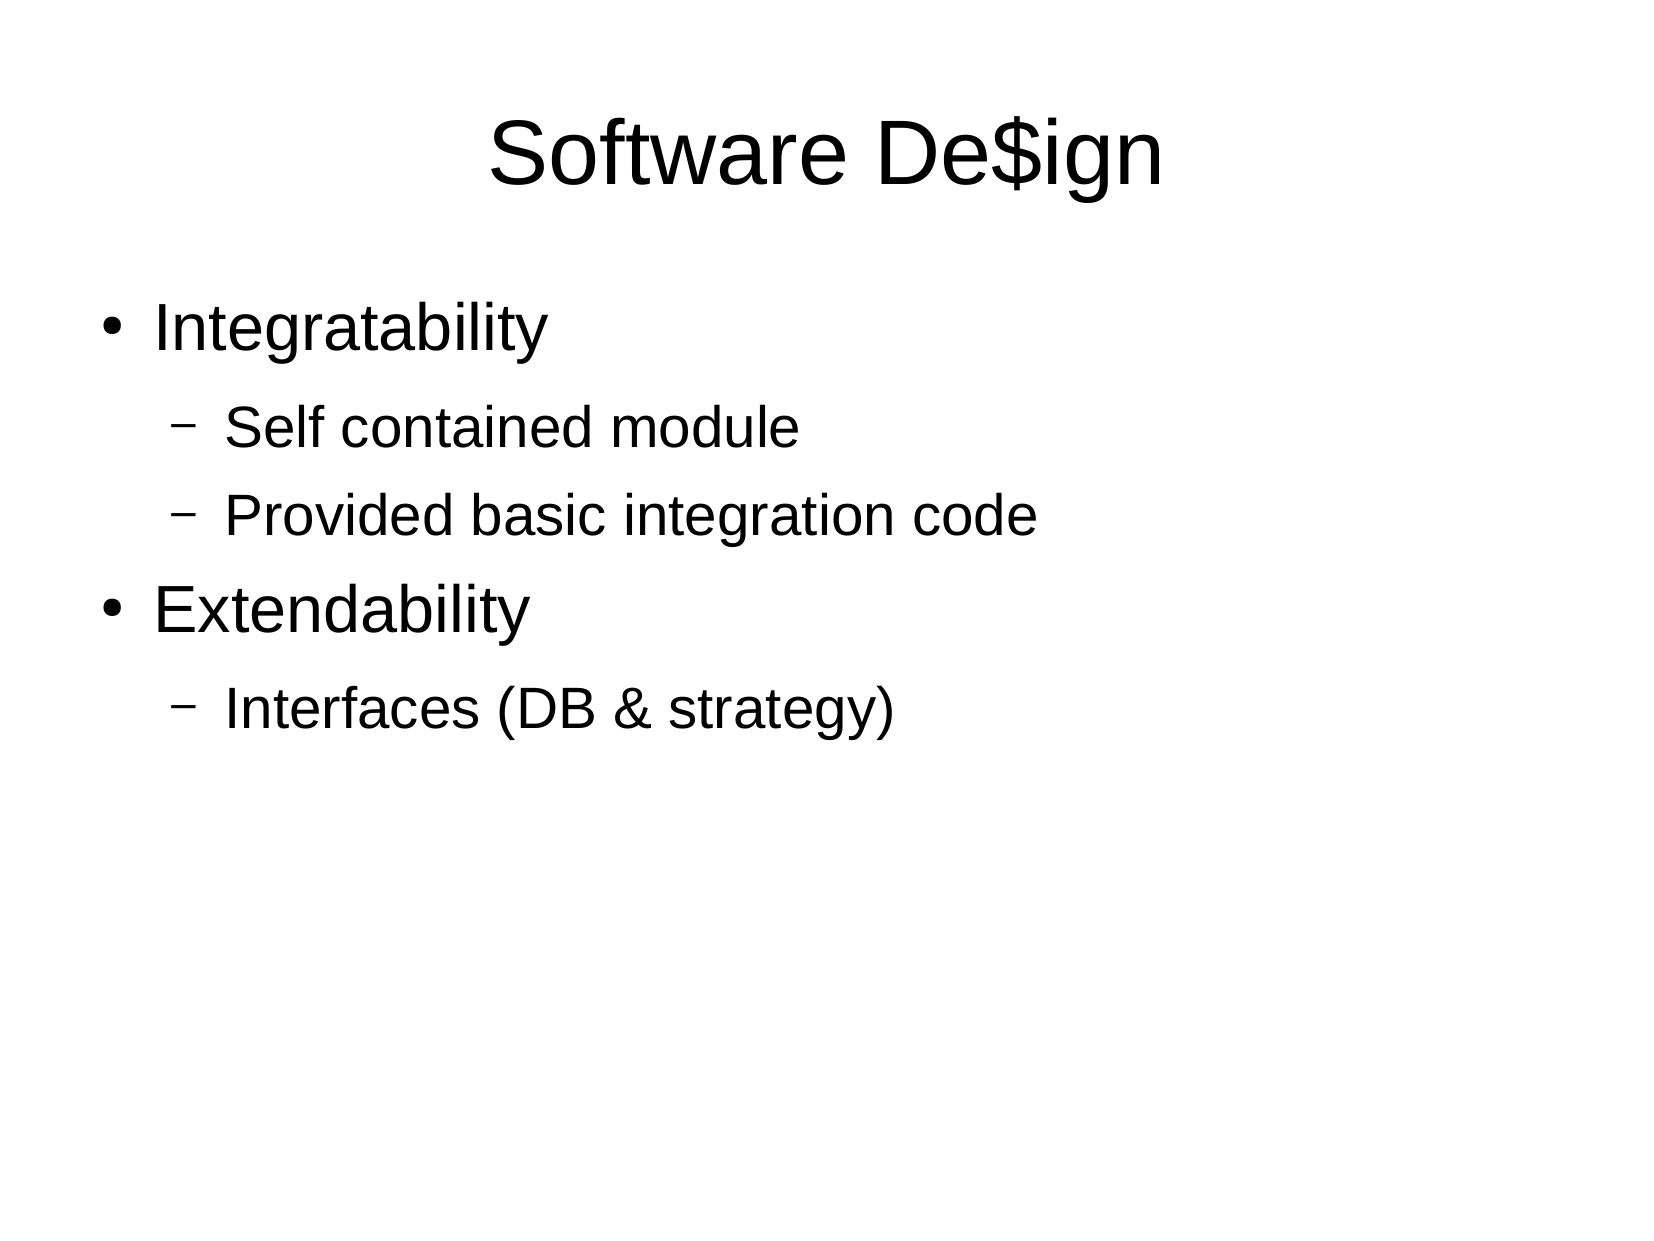

# Software De$ign
Integratability
Self contained module
Provided basic integration code
Extendability
Interfaces (DB & strategy)